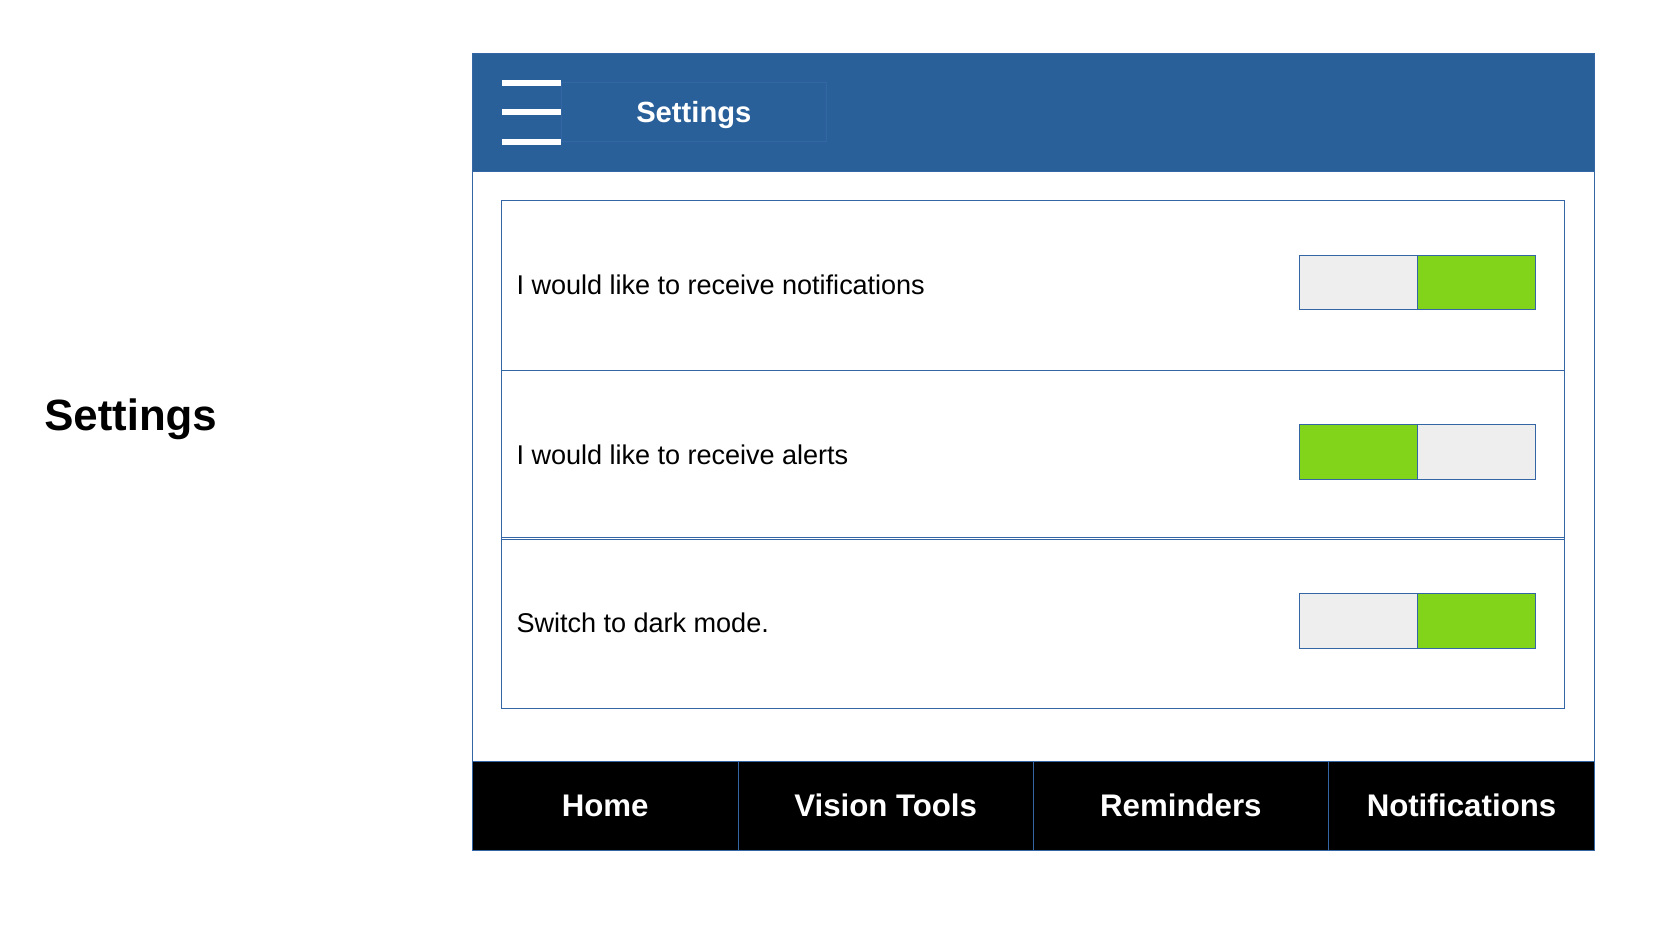

Settings
I would like to receive notifications
I would like to receive alerts
Settings
Switch to dark mode.
Home
Vision Tools
Reminders
Notifications